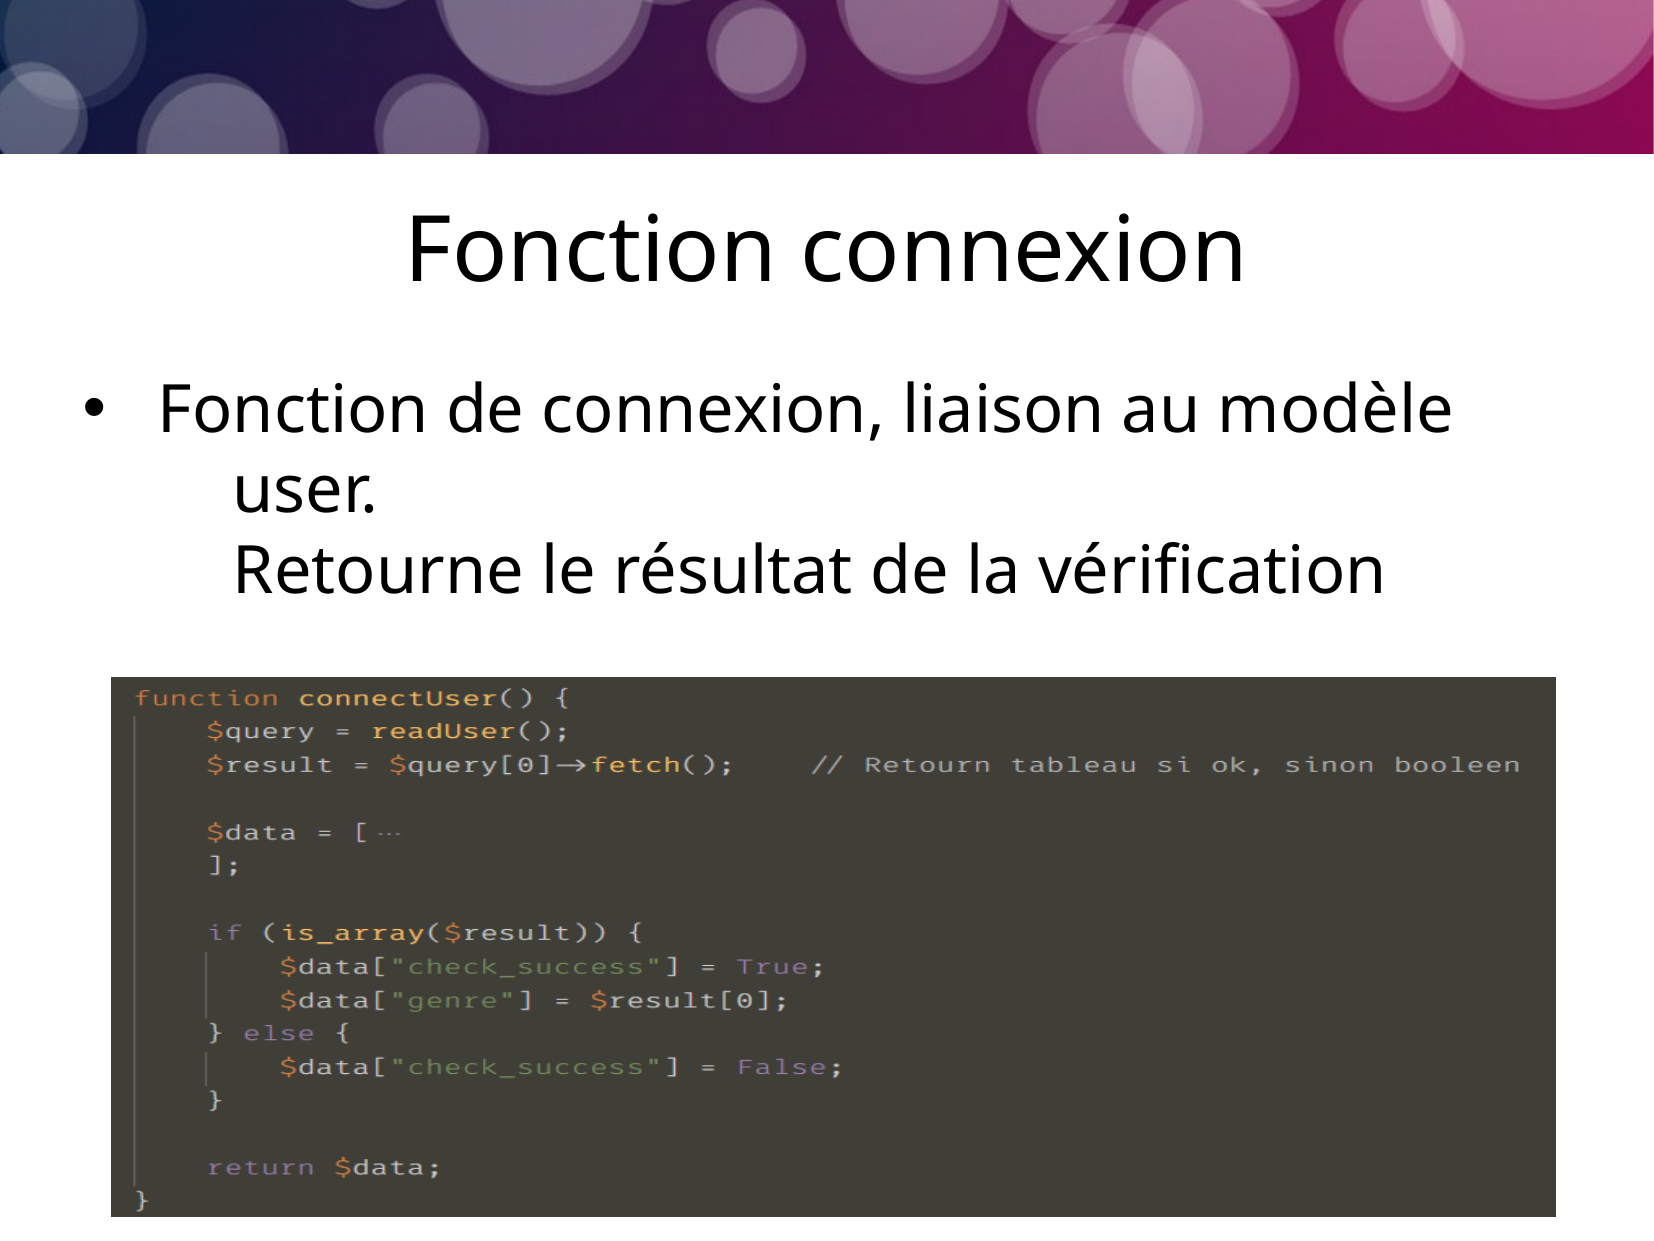

# Fonction connexion
Fonction de connexion, liaison au modèle user.
Retourne le résultat de la vérification